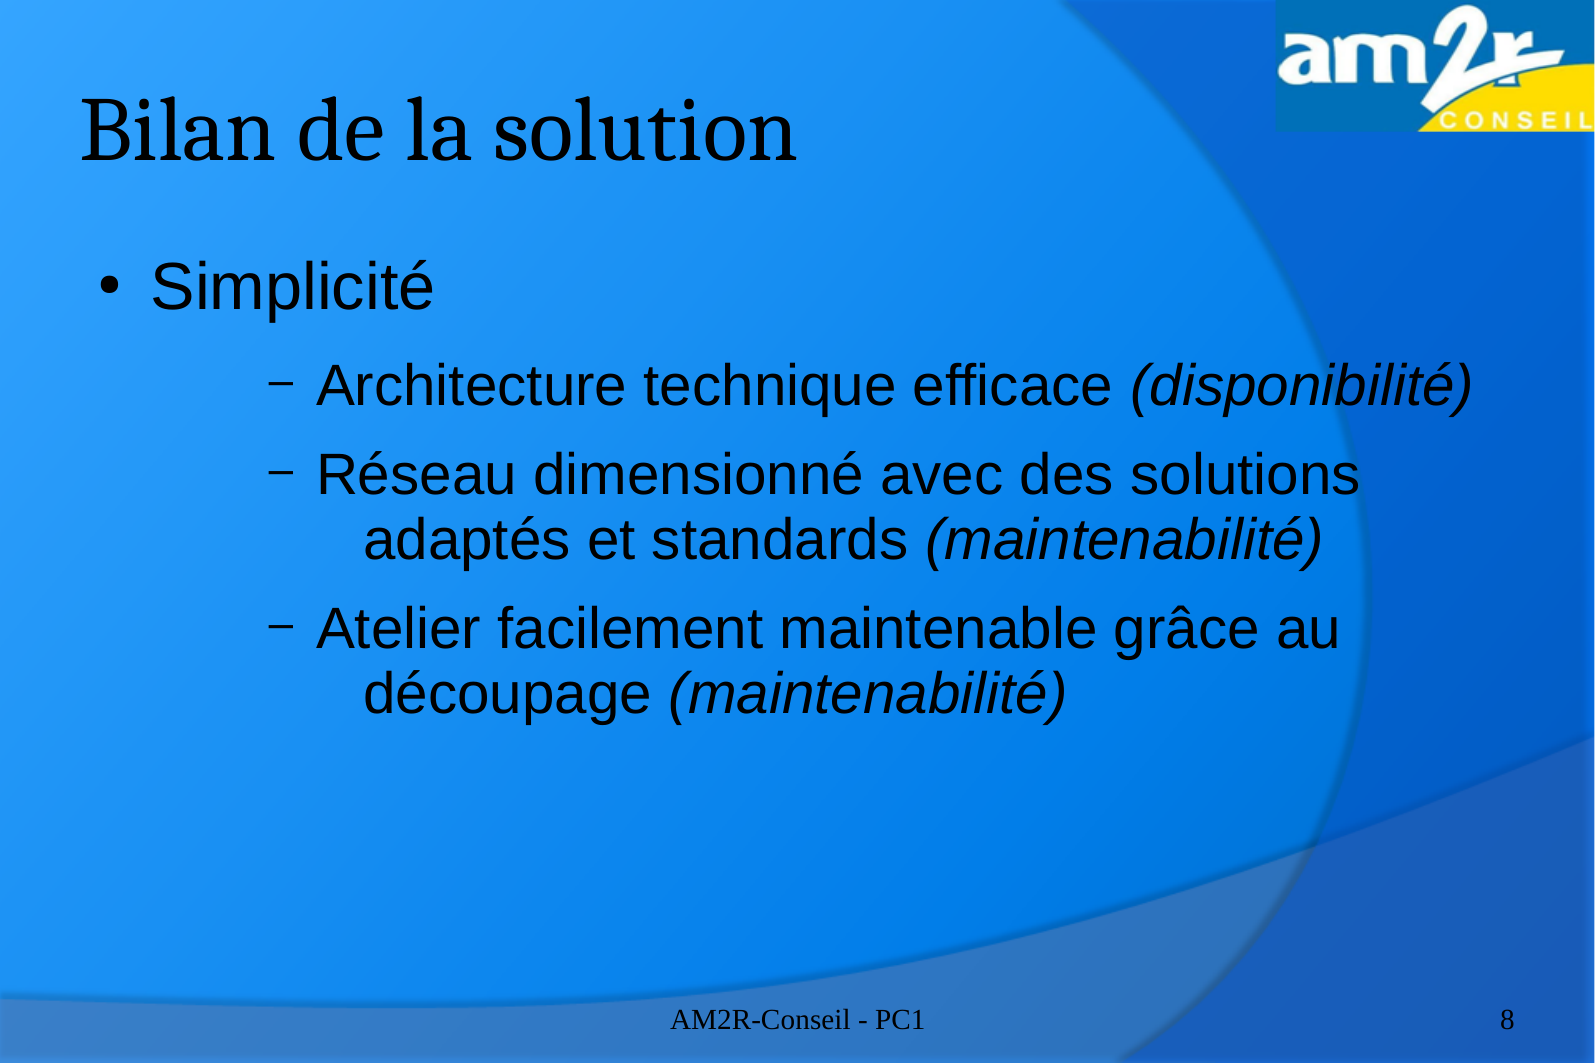

# Bilan de la solution
Simplicité
Architecture technique efficace (disponibilité)
Réseau dimensionné avec des solutions adaptés et standards (maintenabilité)
Atelier facilement maintenable grâce au découpage (maintenabilité)
AM2R-Conseil - PC1
8